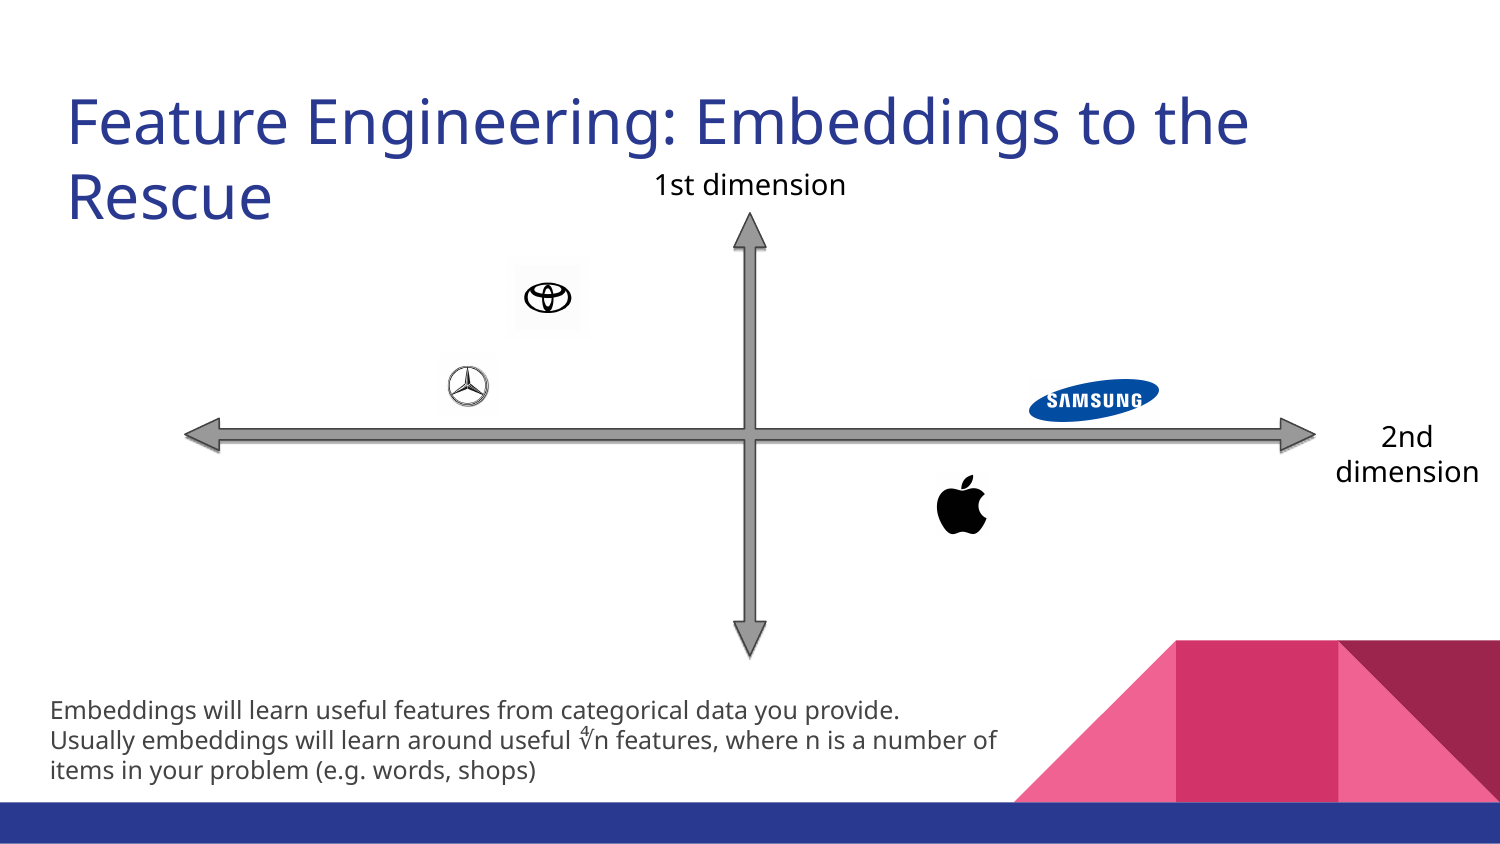

# Feature Engineering: Embeddings to the Rescue
1st dimension
2nd dimension
Embeddings will learn useful features from categorical data you provide.
Usually embeddings will learn around useful ∜n features, where n is a number of items in your problem (e.g. words, shops)